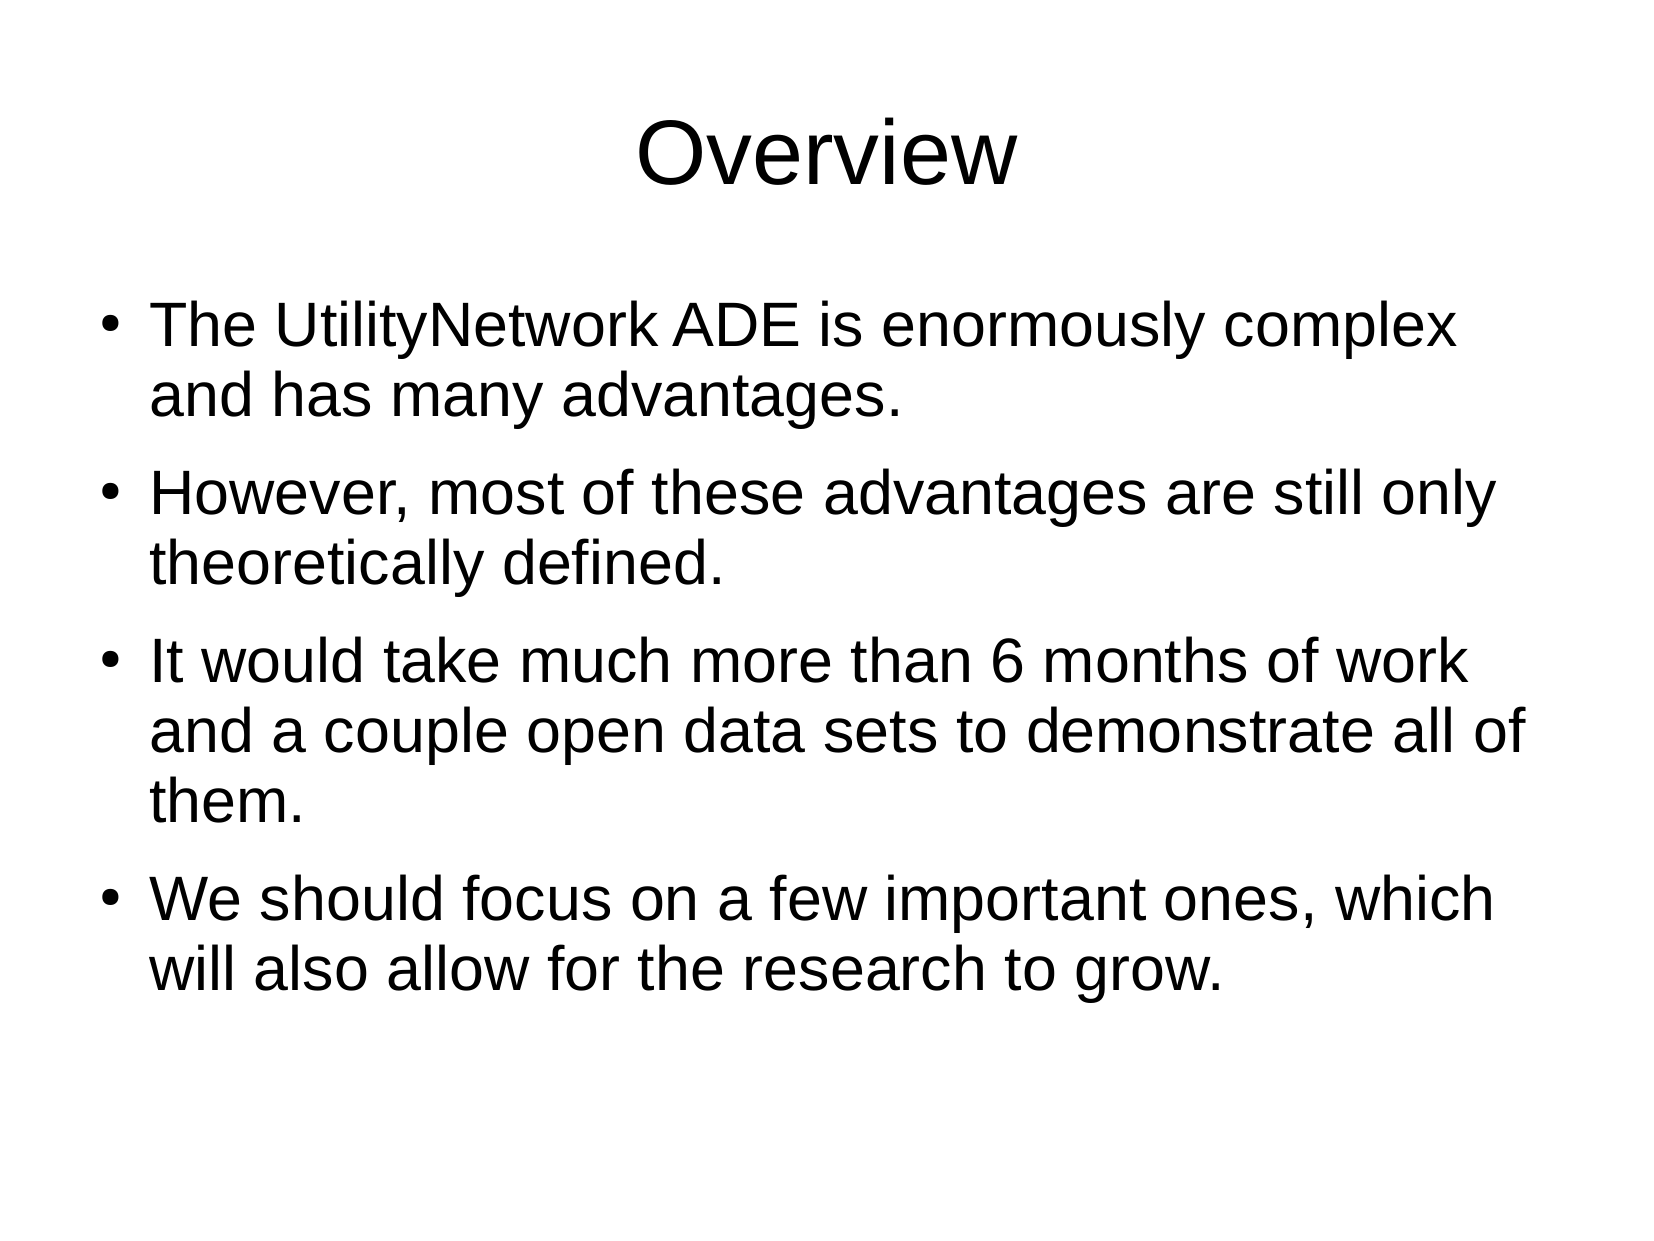

# Overview
The UtilityNetwork ADE is enormously complex and has many advantages.
However, most of these advantages are still only theoretically defined.
It would take much more than 6 months of work and a couple open data sets to demonstrate all of them.
We should focus on a few important ones, which will also allow for the research to grow.